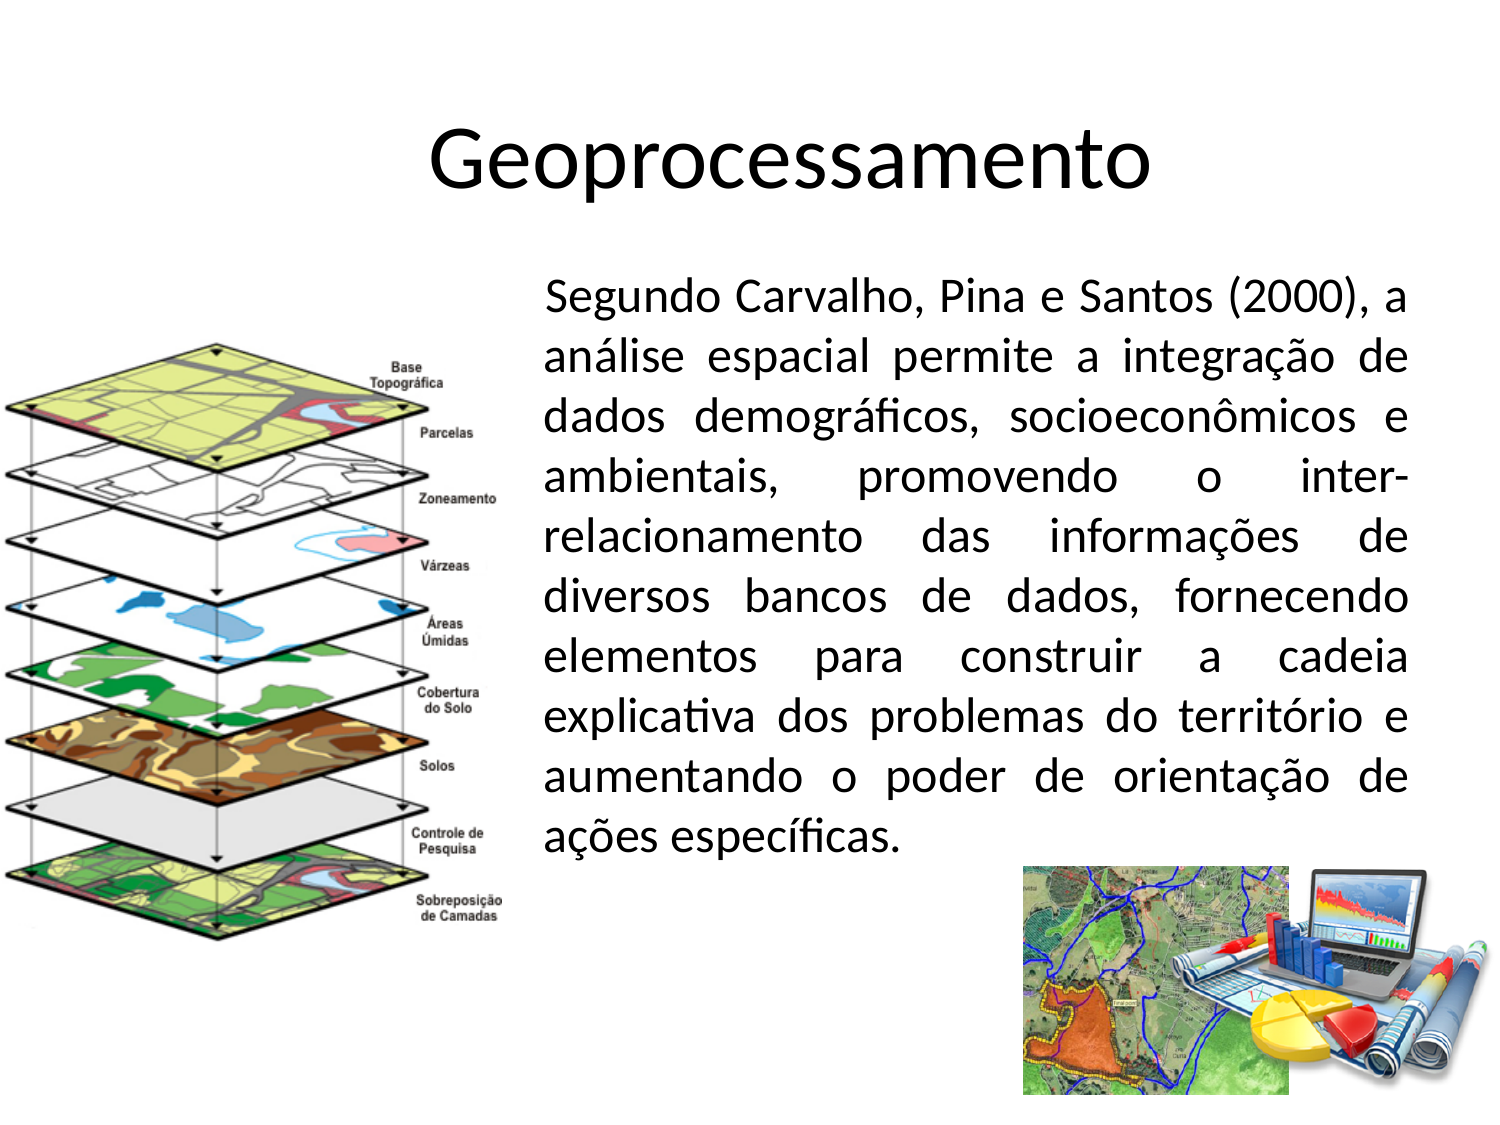

Geoprocessamento
# Segundo Carvalho, Pina e Santos (2000), a análise espacial permite a integração de dados demográficos, socioeconômicos e ambientais, promovendo o inter-relacionamento das informações de diversos bancos de dados, fornecendo elementos para construir a cadeia explicativa dos problemas do território e aumentando o poder de orientação de ações específicas.